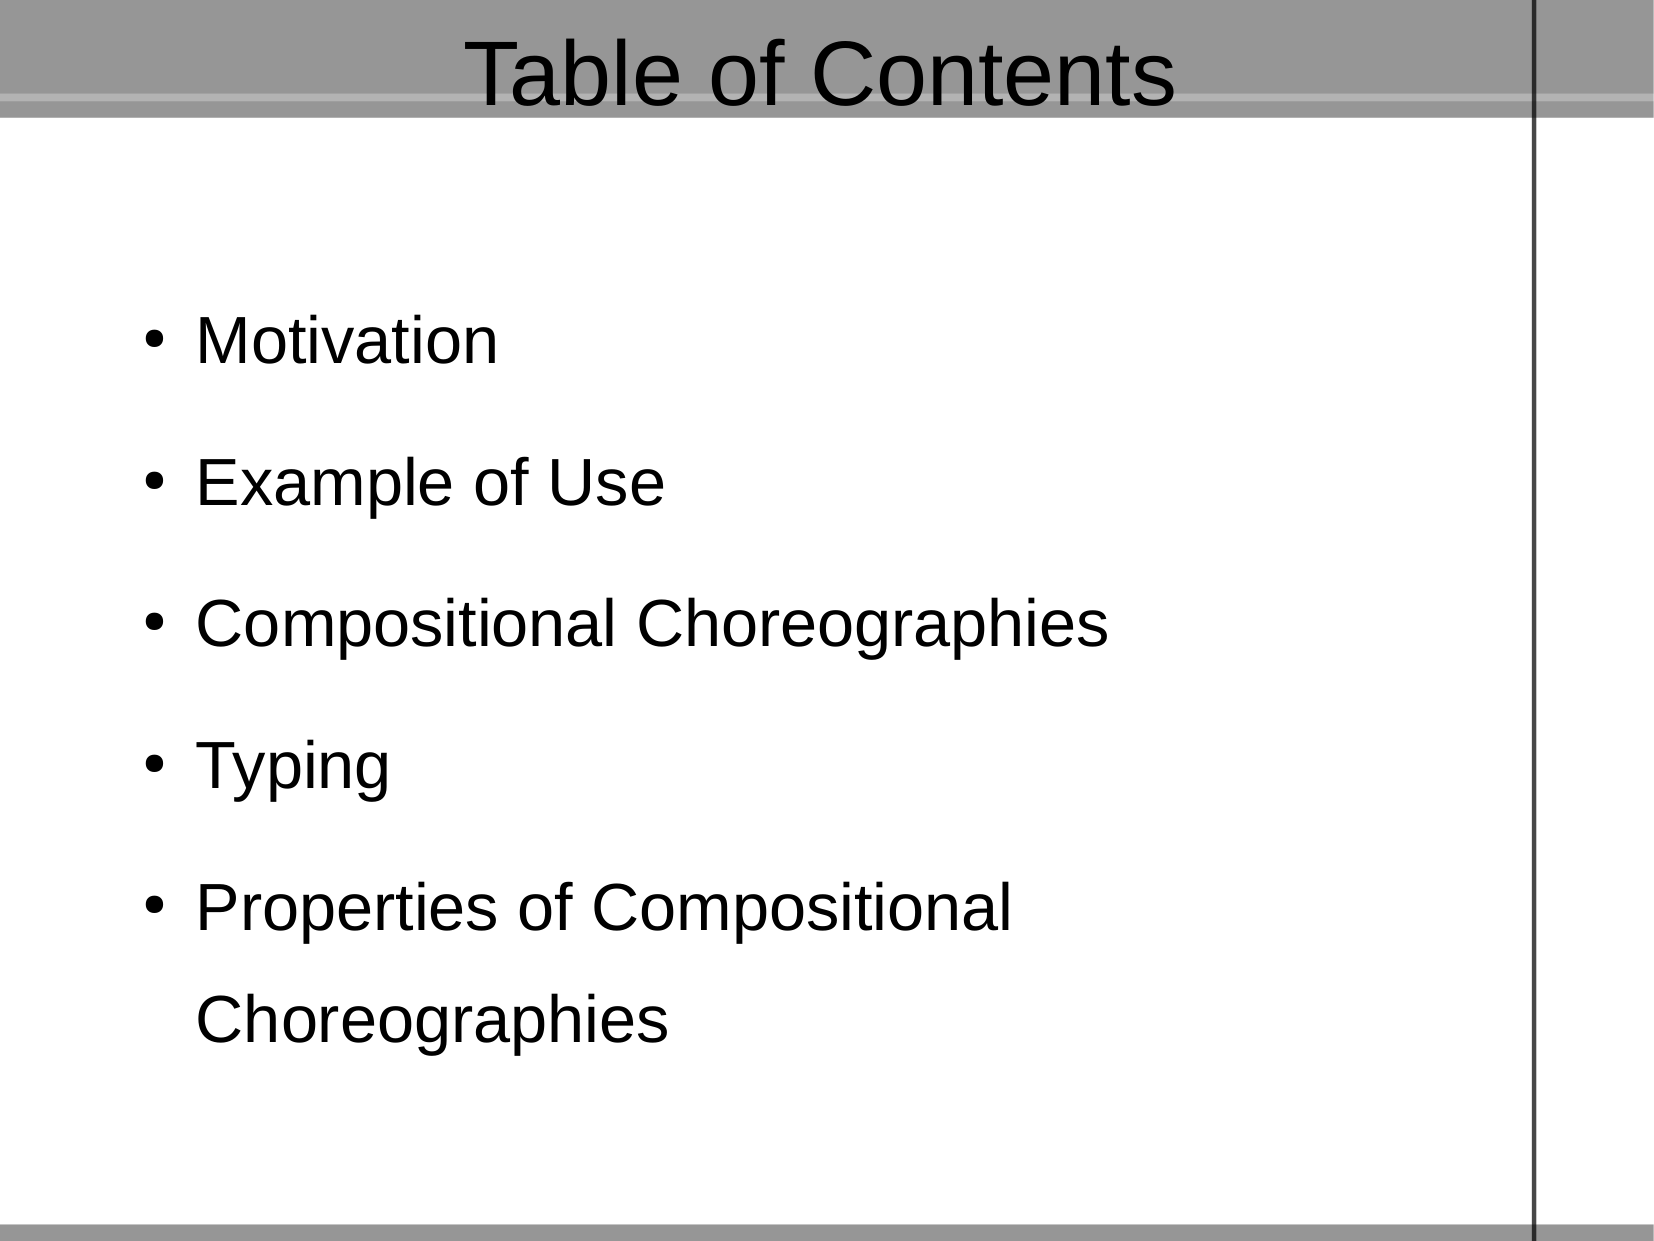

# Table of Contents
Motivation
Example of Use
Compositional Choreographies
Typing
Properties of Compositional Choreographies